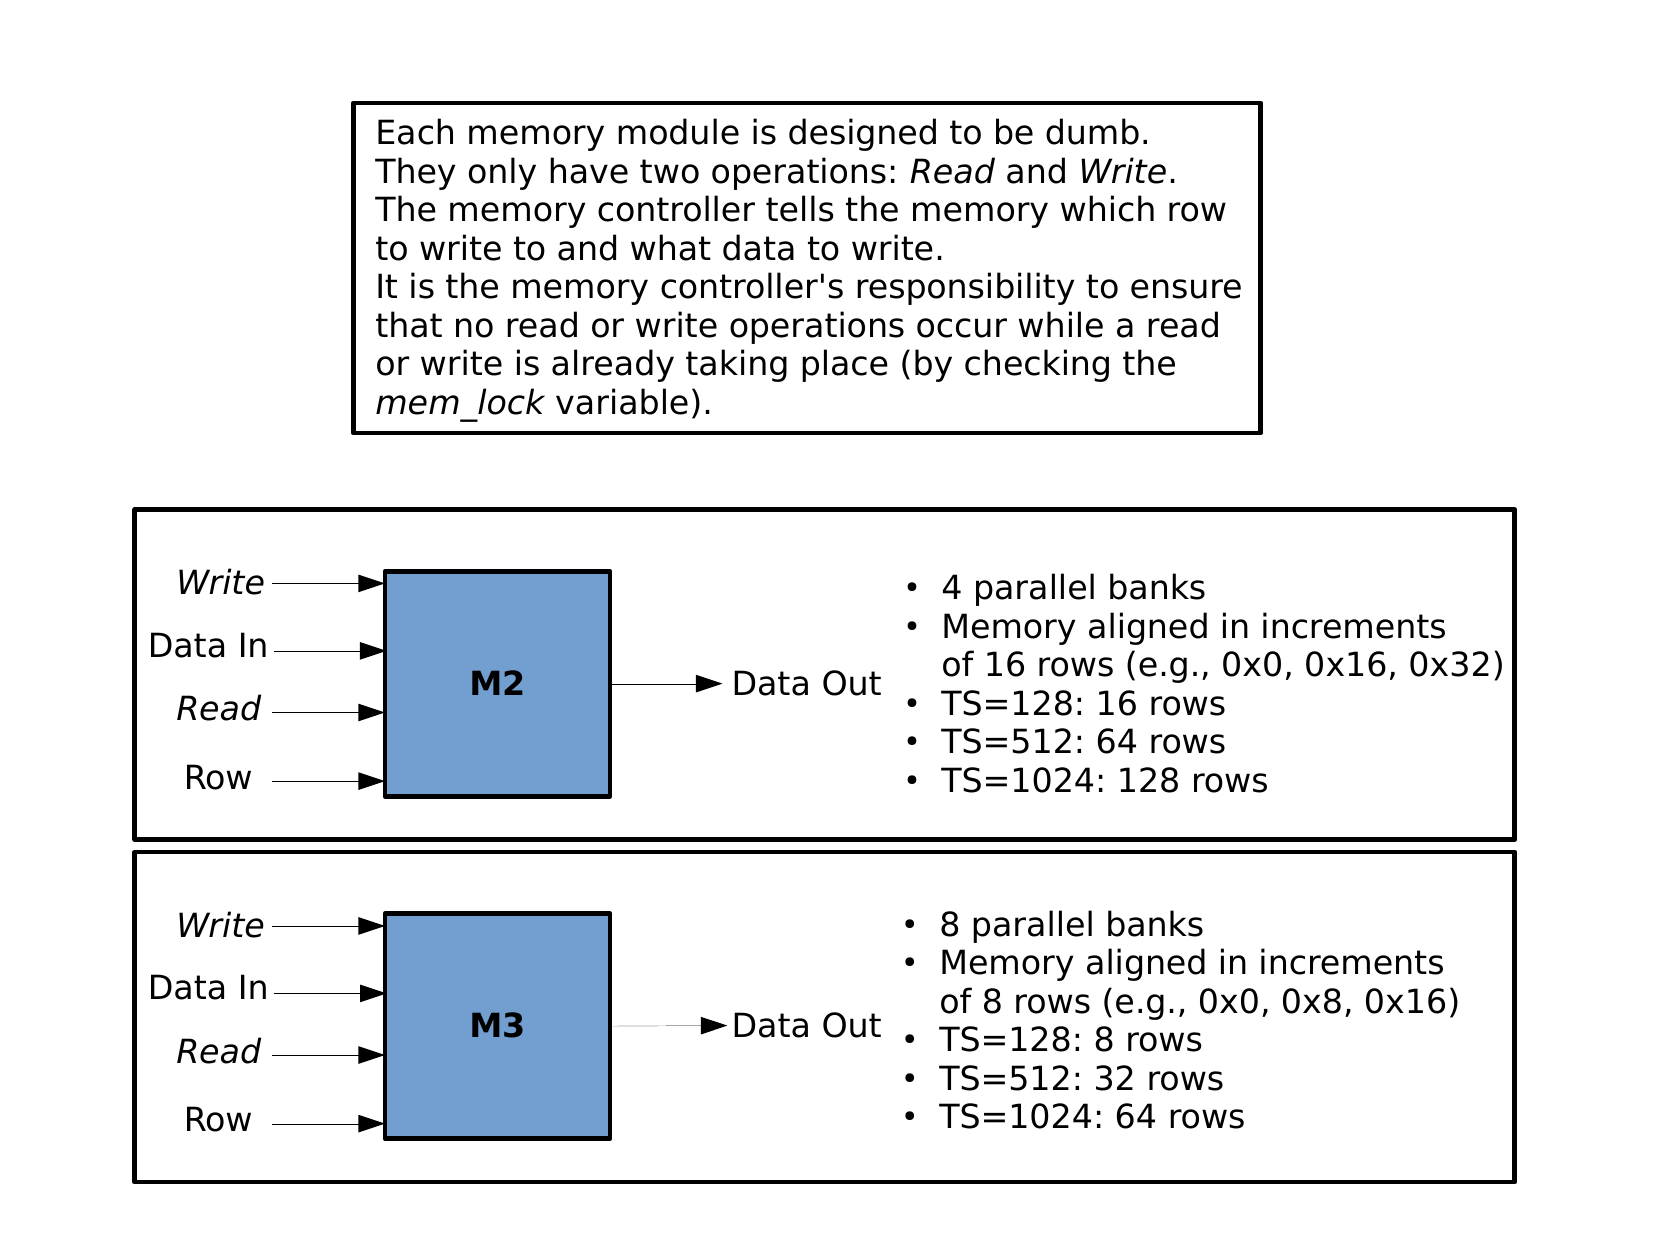

Each memory module is designed to be dumb.
They only have two operations: Read and Write.
The memory controller tells the memory which row
to write to and what data to write.
It is the memory controller's responsibility to ensure
that no read or write operations occur while a read
or write is already taking place (by checking the
mem_lock variable).
Write
4 parallel banks
Memory aligned in increments
of 16 rows (e.g., 0x0, 0x16, 0x32)
TS=128: 16 rows
TS=512: 64 rows
TS=1024: 128 rows
M2
Data In
Data Out
Read
Row
8 parallel banks
Memory aligned in increments
of 8 rows (e.g., 0x0, 0x8, 0x16)
TS=128: 8 rows
TS=512: 32 rows
TS=1024: 64 rows
Write
M3
Data In
Data Out
Read
Row